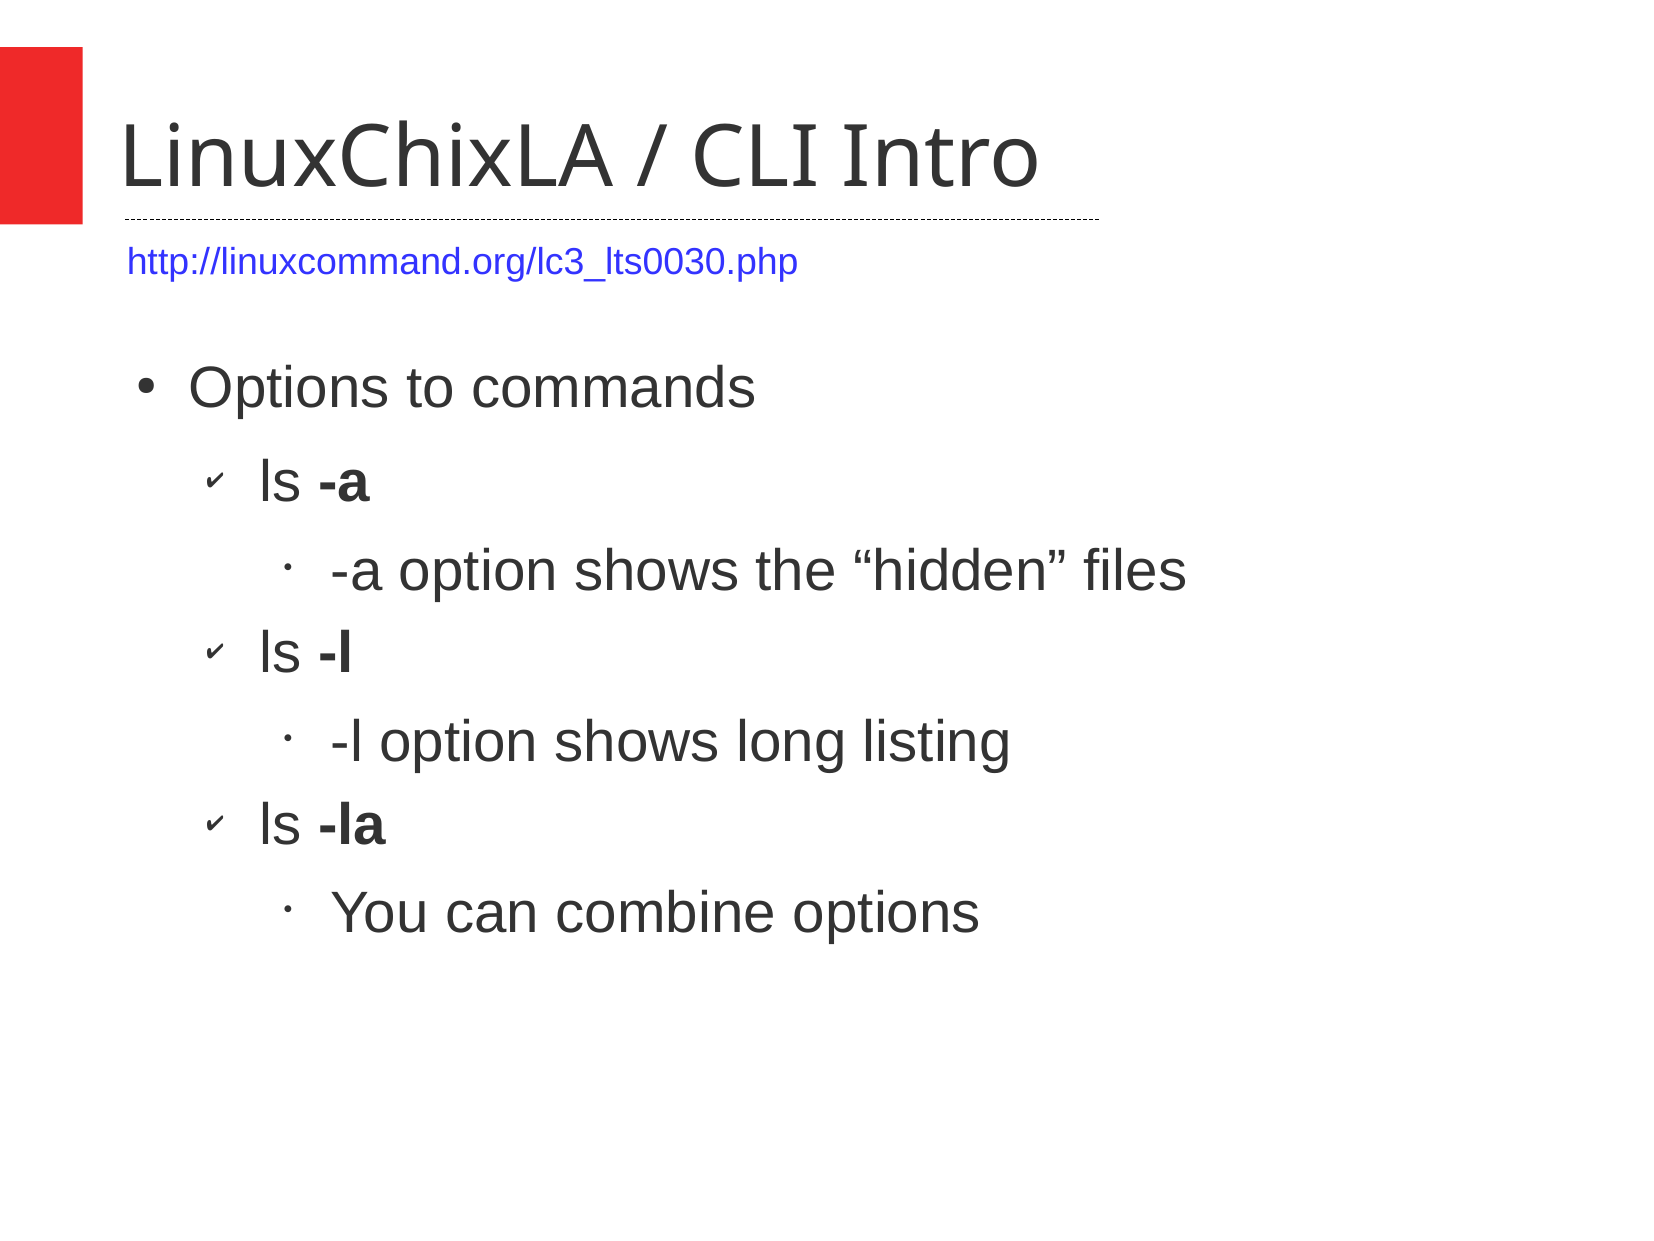

# LinuxChixLA / CLI Intro
http://linuxcommand.org/lc3_lts0030.php
Options to commands
ls -a
-a option shows the “hidden” files
ls -l
-l option shows long listing
ls -la
You can combine options